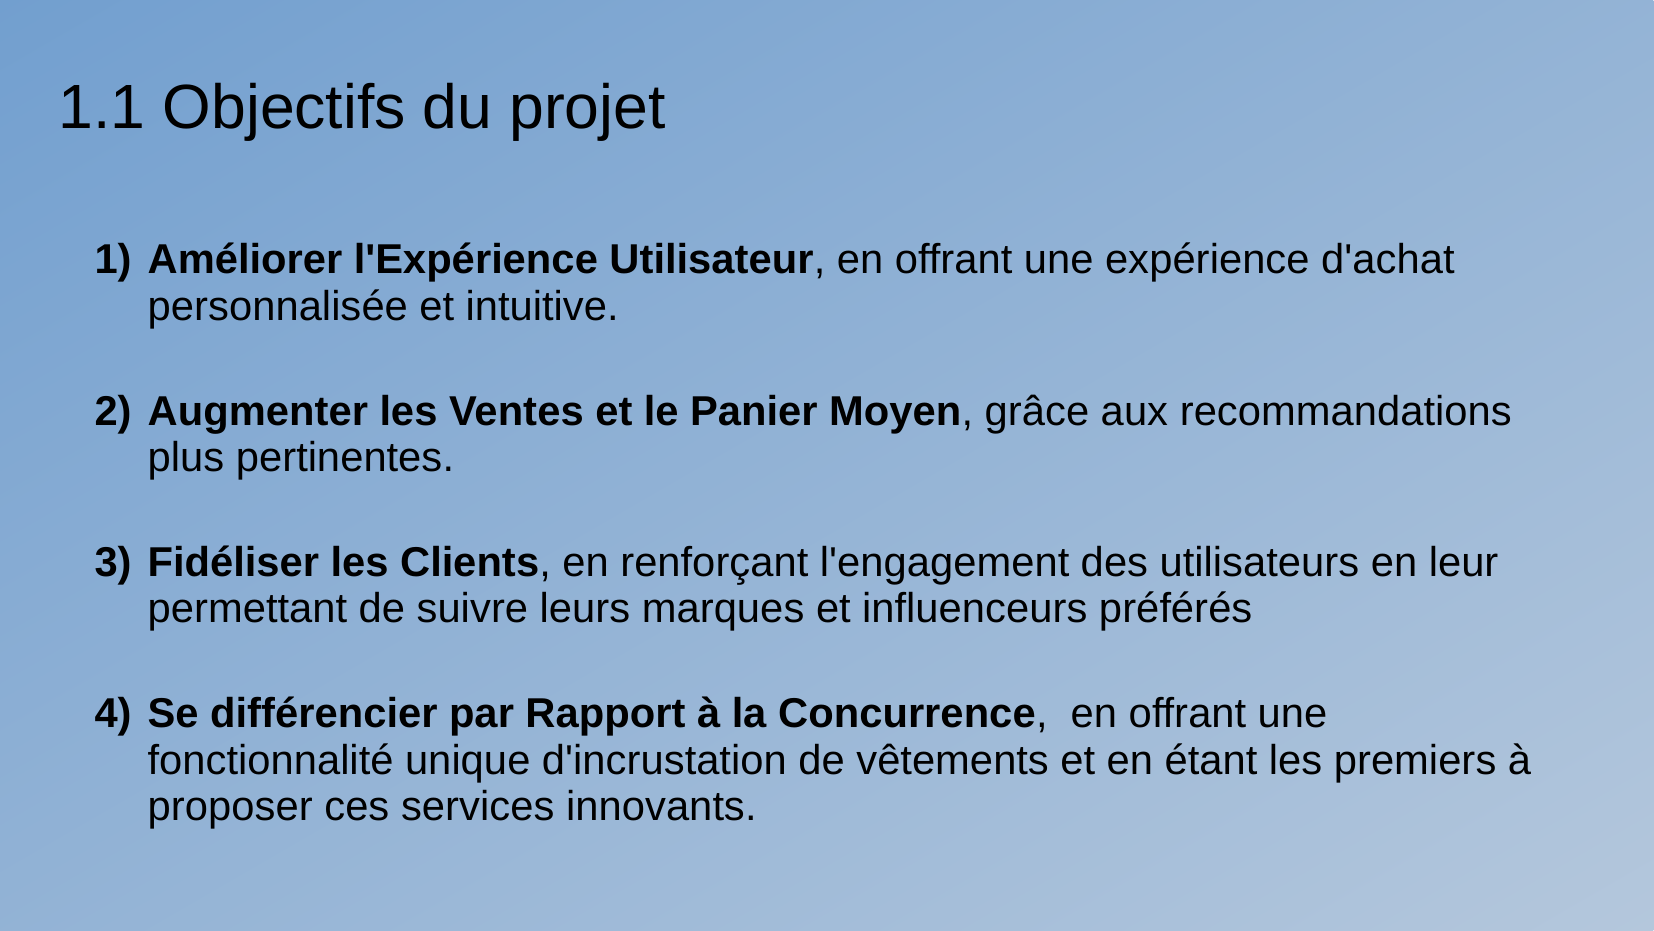

# 1.1 Objectifs du projet
Améliorer l'Expérience Utilisateur, en offrant une expérience d'achat personnalisée et intuitive.
Augmenter les Ventes et le Panier Moyen, grâce aux recommandations plus pertinentes.
Fidéliser les Clients, en renforçant l'engagement des utilisateurs en leur permettant de suivre leurs marques et influenceurs préférés
Se différencier par Rapport à la Concurrence, en offrant une fonctionnalité unique d'incrustation de vêtements et en étant les premiers à proposer ces services innovants.